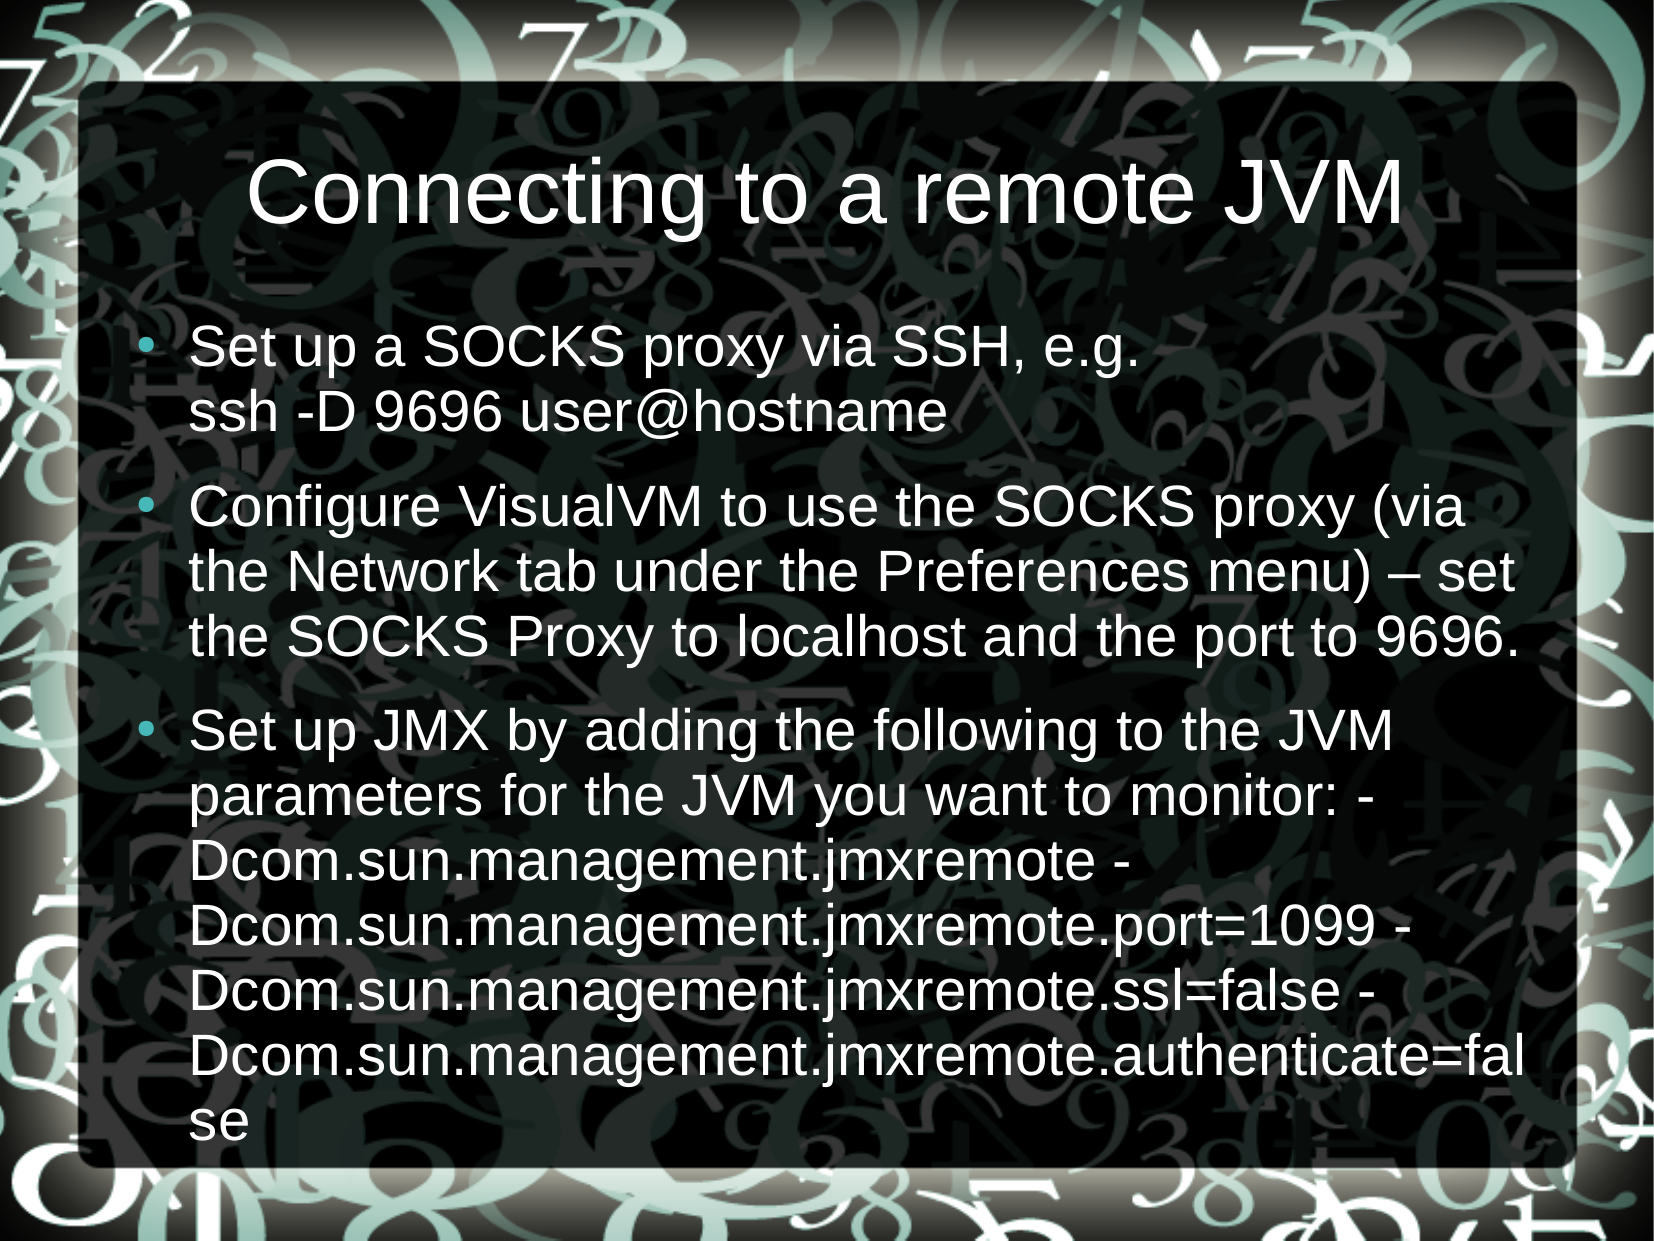

# Connecting to a remote JVM
Set up a SOCKS proxy via SSH, e.g.
ssh -D 9696 user@hostname
Configure VisualVM to use the SOCKS proxy (via the Network tab under the Preferences menu) – set the SOCKS Proxy to localhost and the port to 9696.
Set up JMX by adding the following to the JVM parameters for the JVM you want to monitor: -Dcom.sun.management.jmxremote -Dcom.sun.management.jmxremote.port=1099 -Dcom.sun.management.jmxremote.ssl=false -Dcom.sun.management.jmxremote.authenticate=false